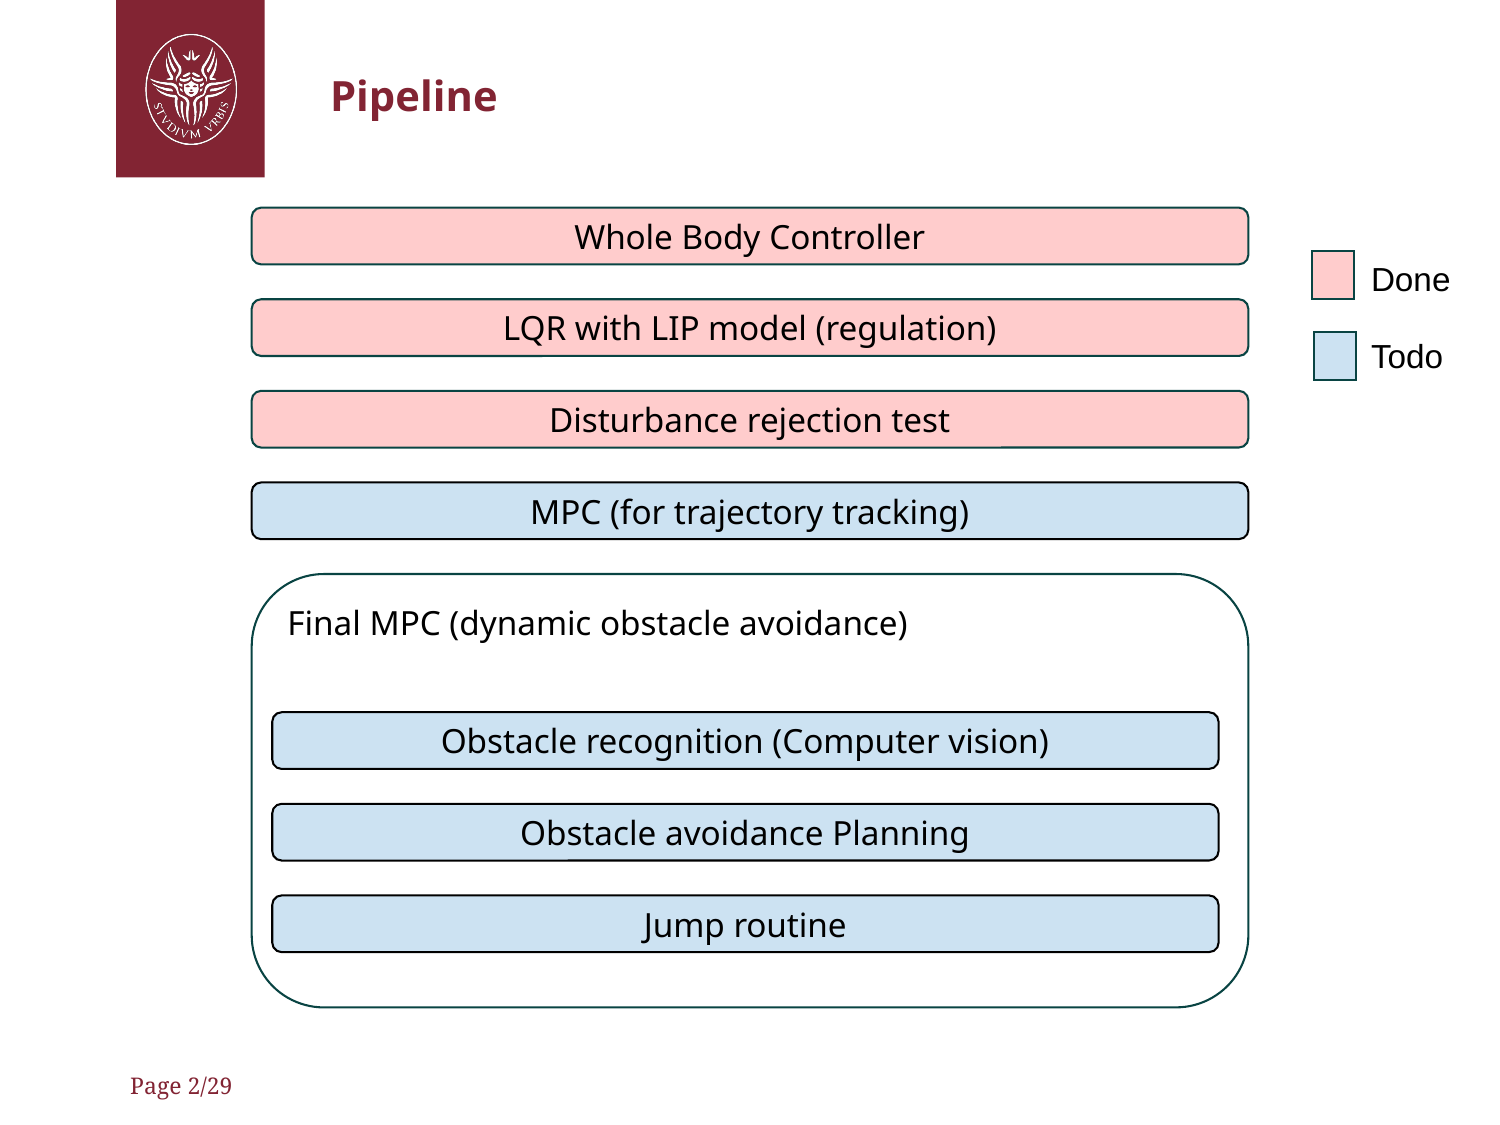

Pipeline
1 Sottotitolo
Whole Body Controller
Done
LQR with LIP model (regulation)
Todo
Disturbance rejection test
MPC (for trajectory tracking)
Final MPC (dynamic obstacle avoidance)
Obstacle recognition (Computer vision)
Obstacle avoidance Planning
Jump routine
Page /29